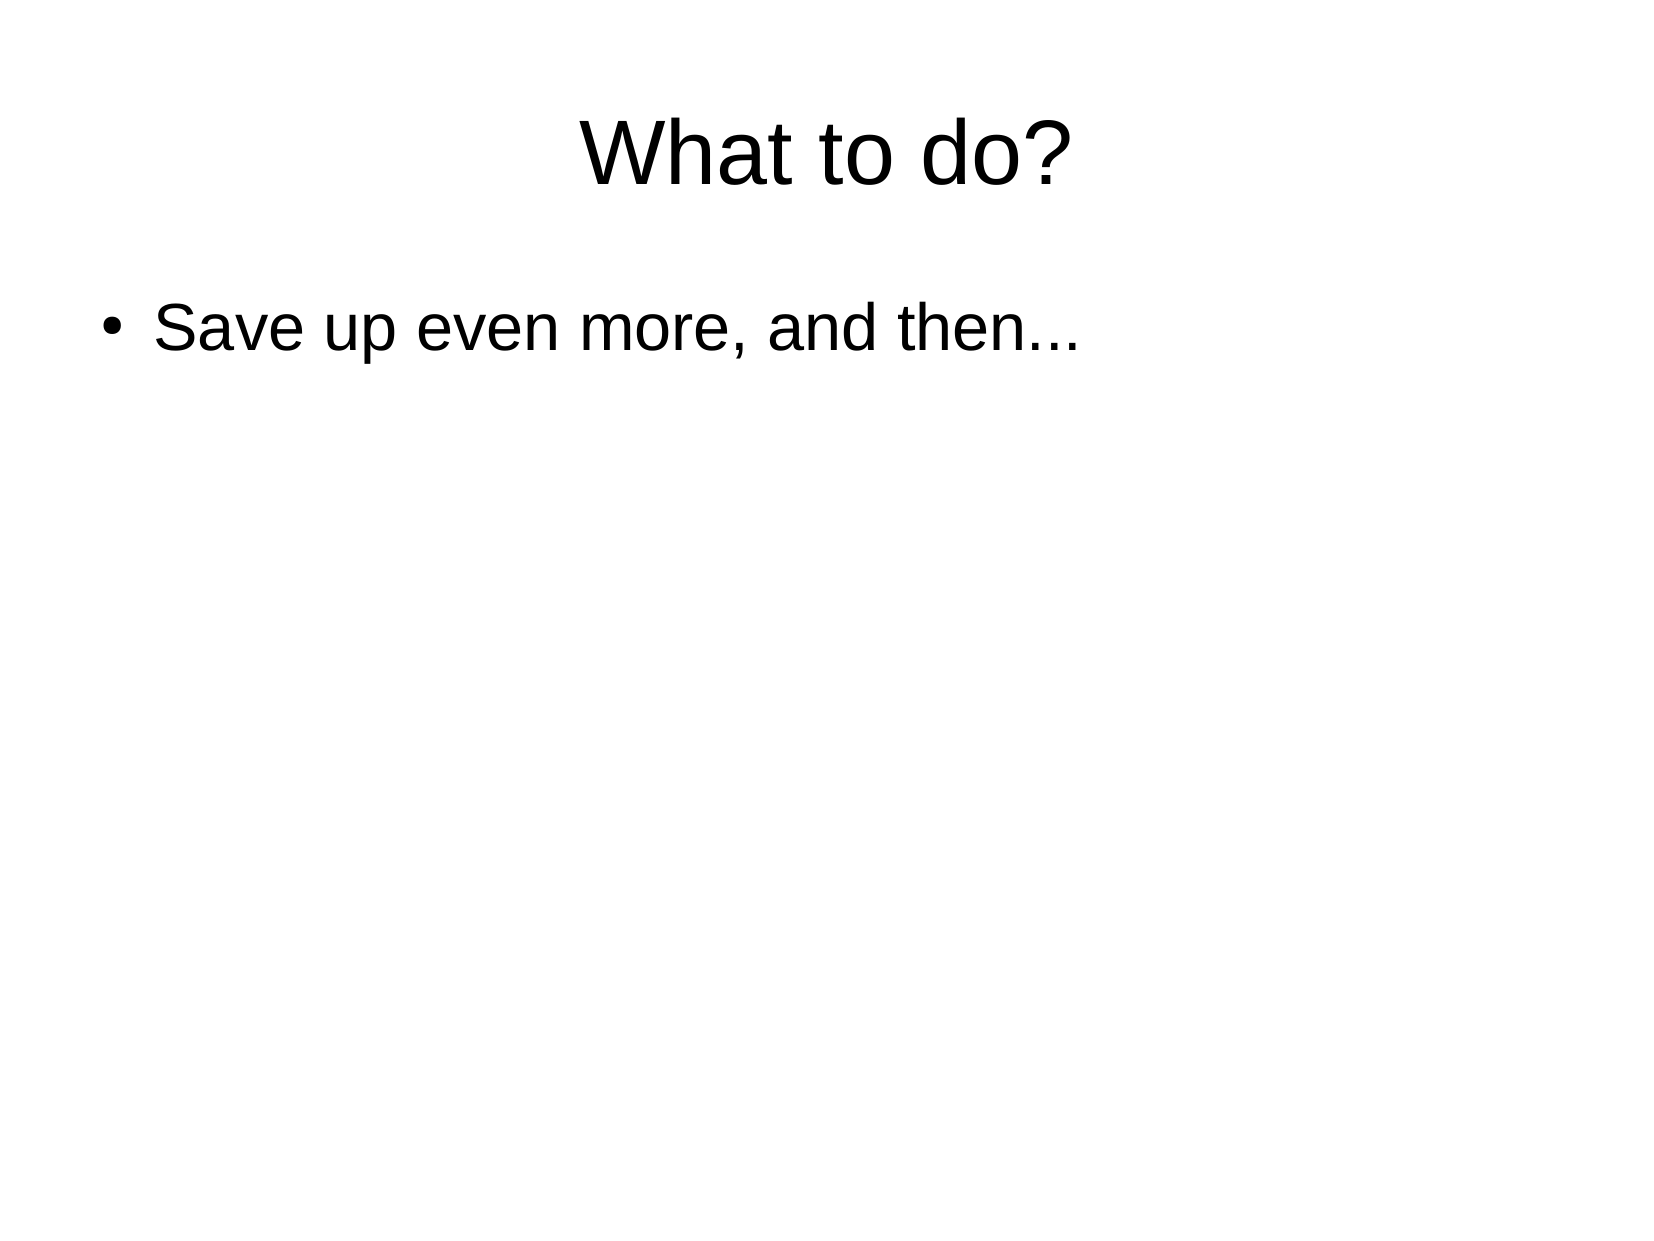

# What to do?
Save up even more, and then...